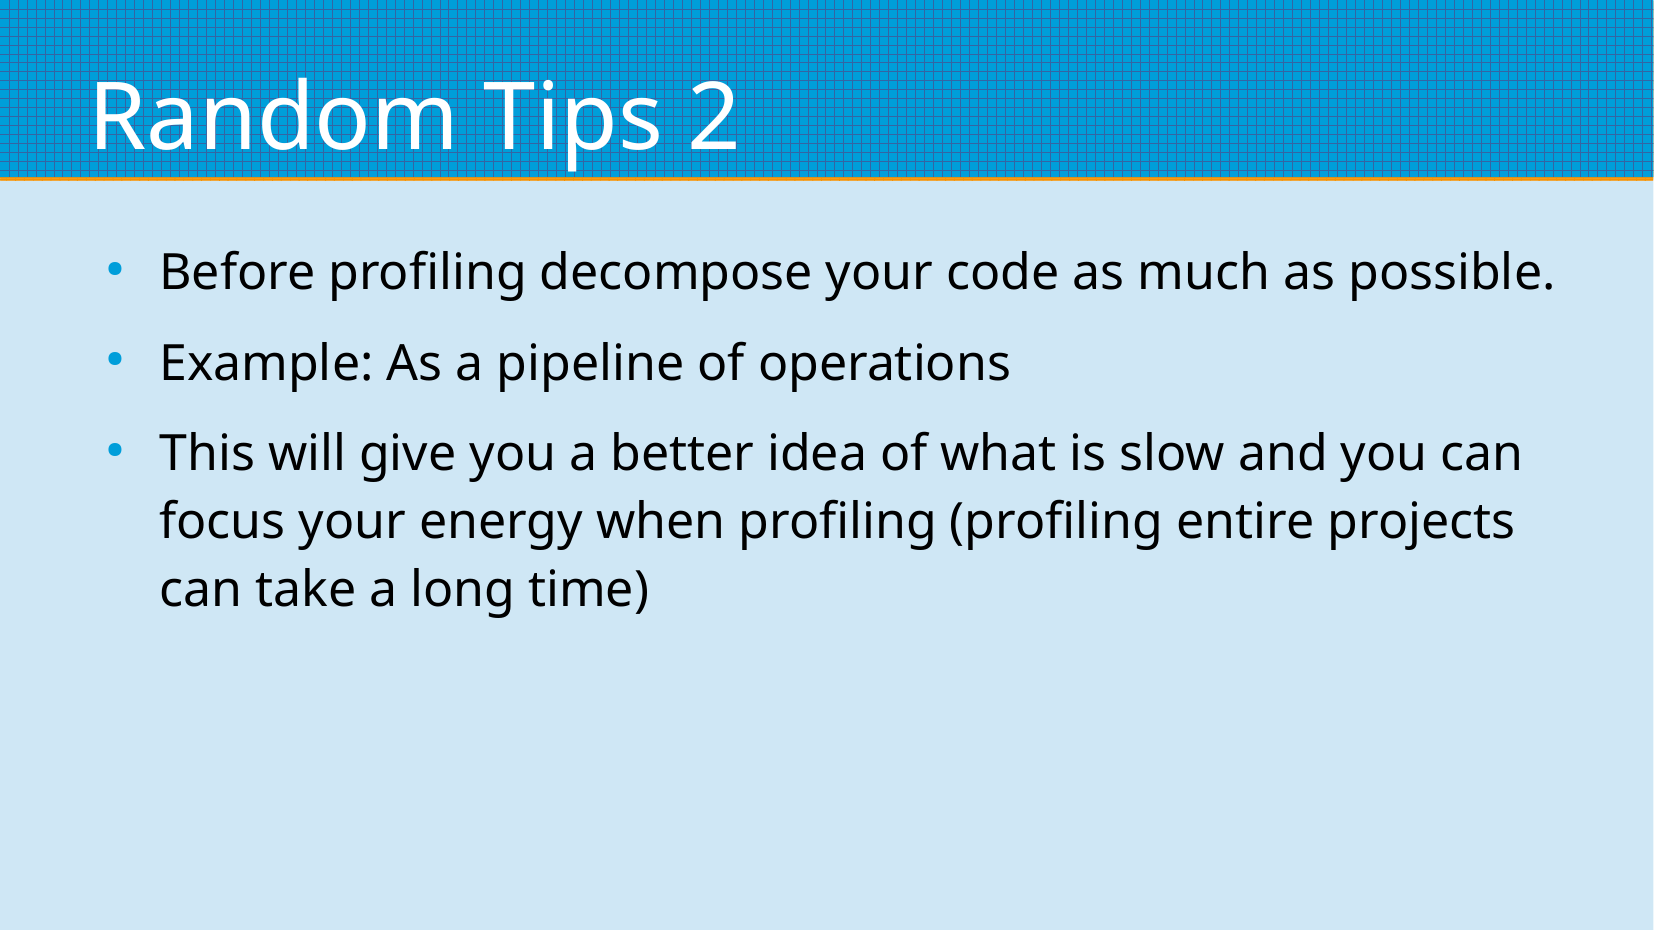

# Random Tips 2
Before profiling decompose your code as much as possible.
Example: As a pipeline of operations
This will give you a better idea of what is slow and you can focus your energy when profiling (profiling entire projects can take a long time)